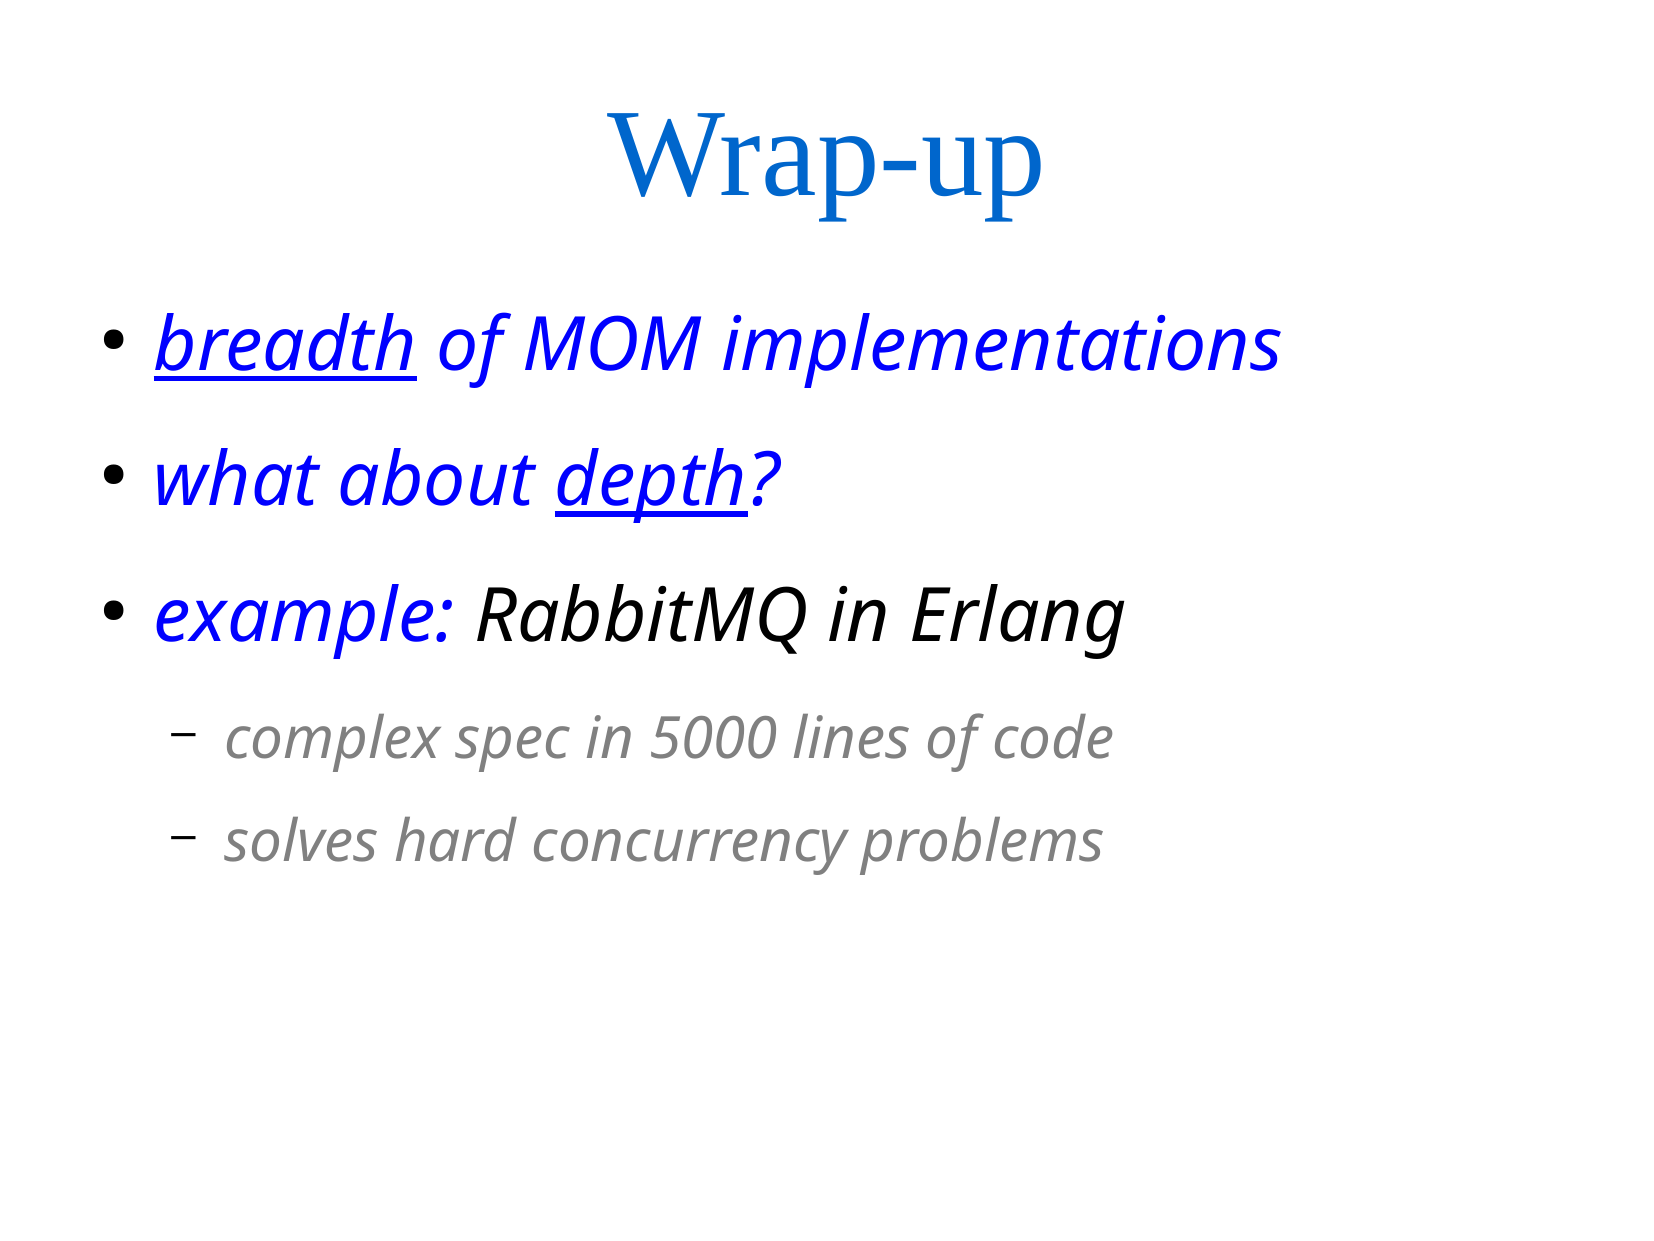

# Wrap-up
breadth of MOM implementations
what about depth?
example: RabbitMQ in Erlang
complex spec in 5000 lines of code
solves hard concurrency problems